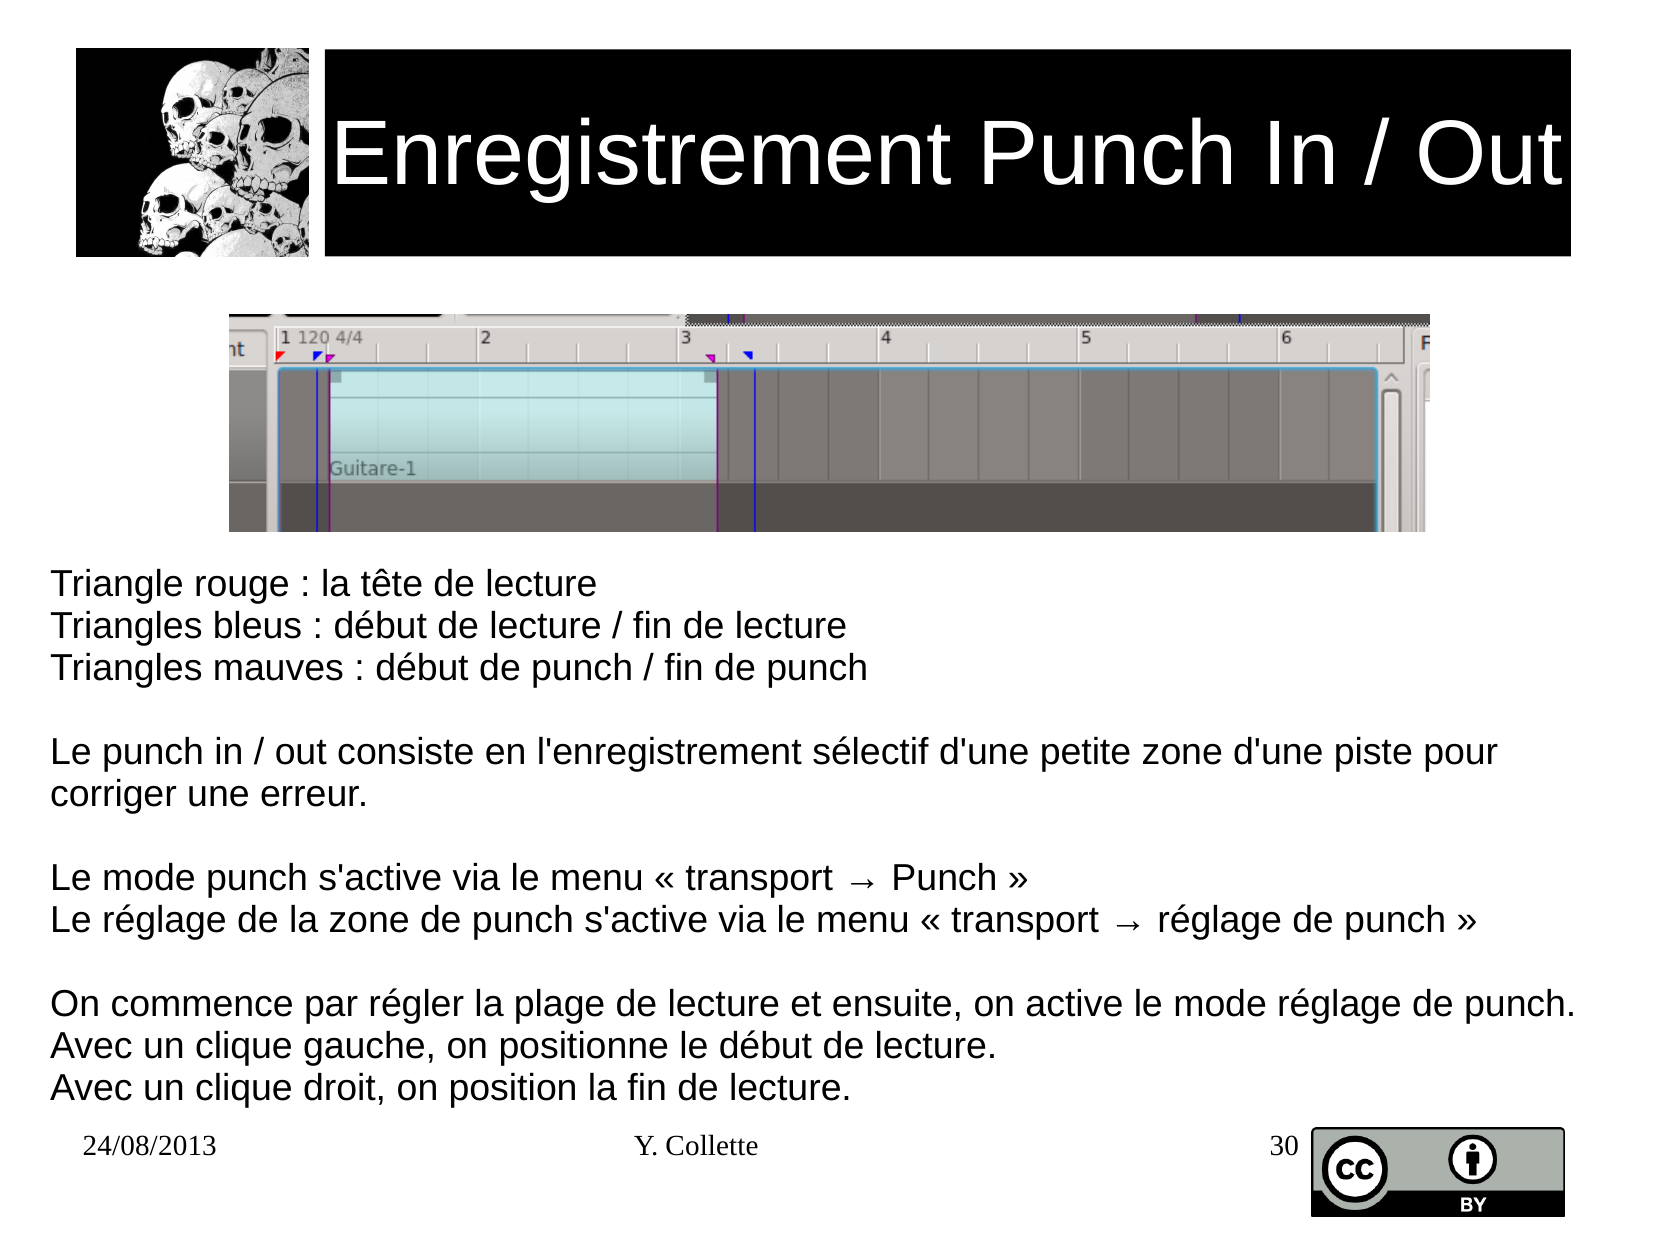

# Enregistrement Punch In / Out
Triangle rouge : la tête de lecture
Triangles bleus : début de lecture / fin de lecture
Triangles mauves : début de punch / fin de punch
Le punch in / out consiste en l'enregistrement sélectif d'une petite zone d'une piste pour corriger une erreur.
Le mode punch s'active via le menu « transport → Punch »
Le réglage de la zone de punch s'active via le menu « transport → réglage de punch »
On commence par régler la plage de lecture et ensuite, on active le mode réglage de punch.
Avec un clique gauche, on positionne le début de lecture.
Avec un clique droit, on position la fin de lecture.
Y. Collette
30